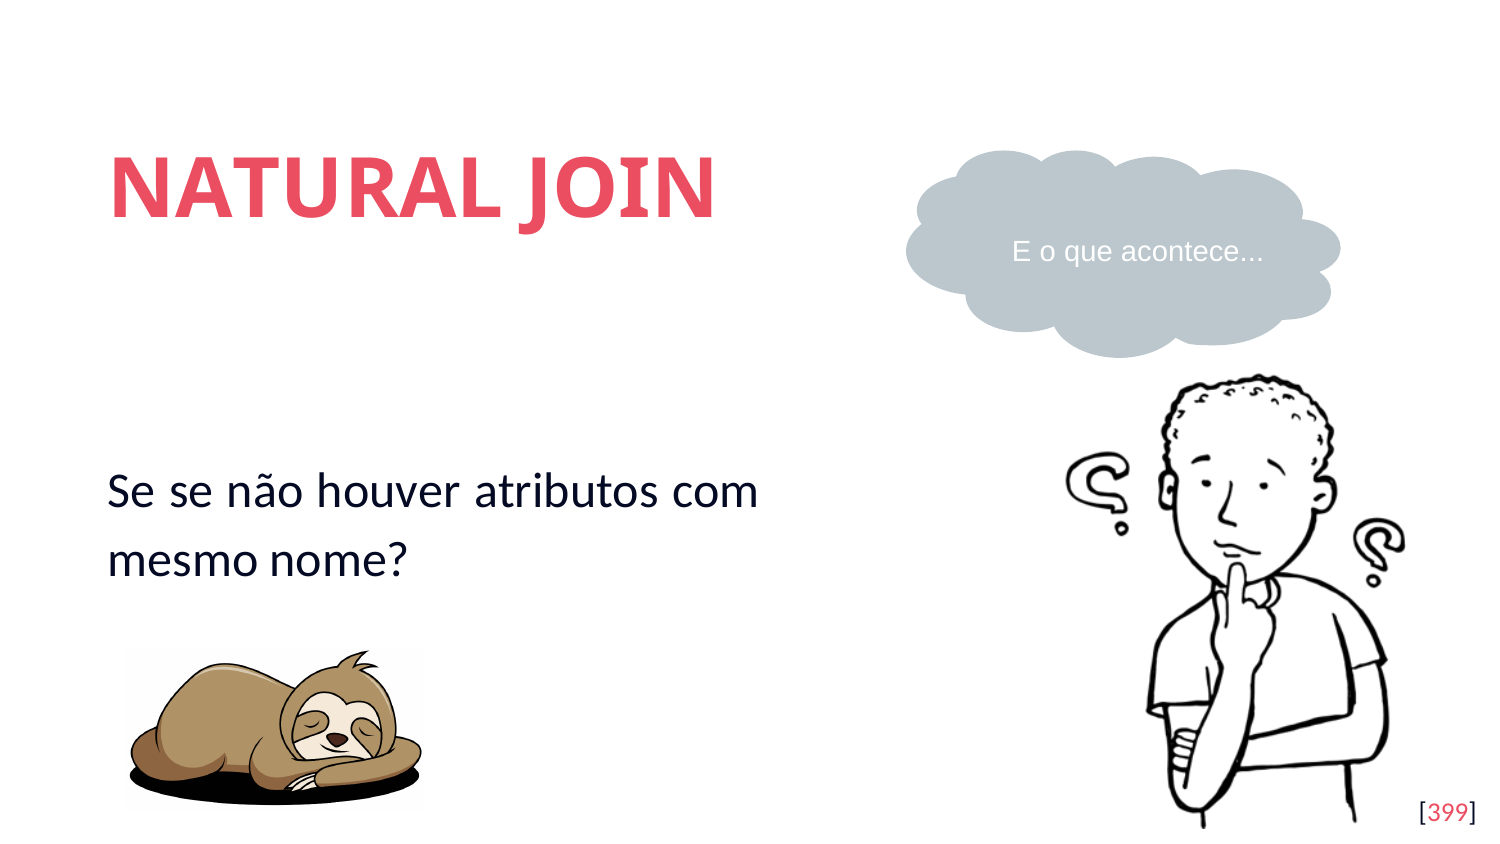

NATURAL JOIN
E o que acontece...
Se se não houver atributos com mesmo nome?